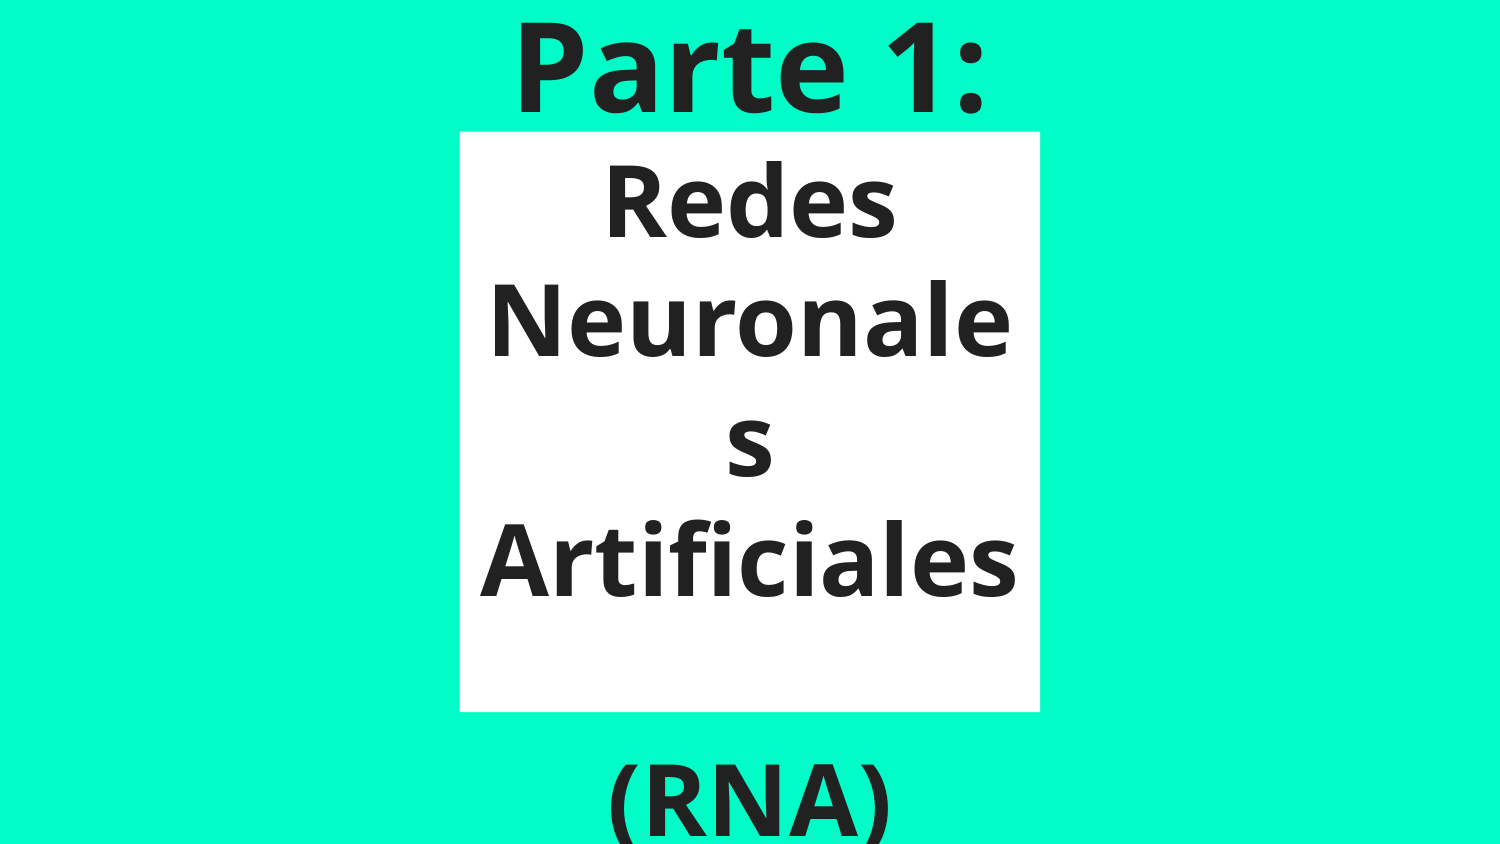

# Parte 1: Redes Neuronales Artificiales (RNA)